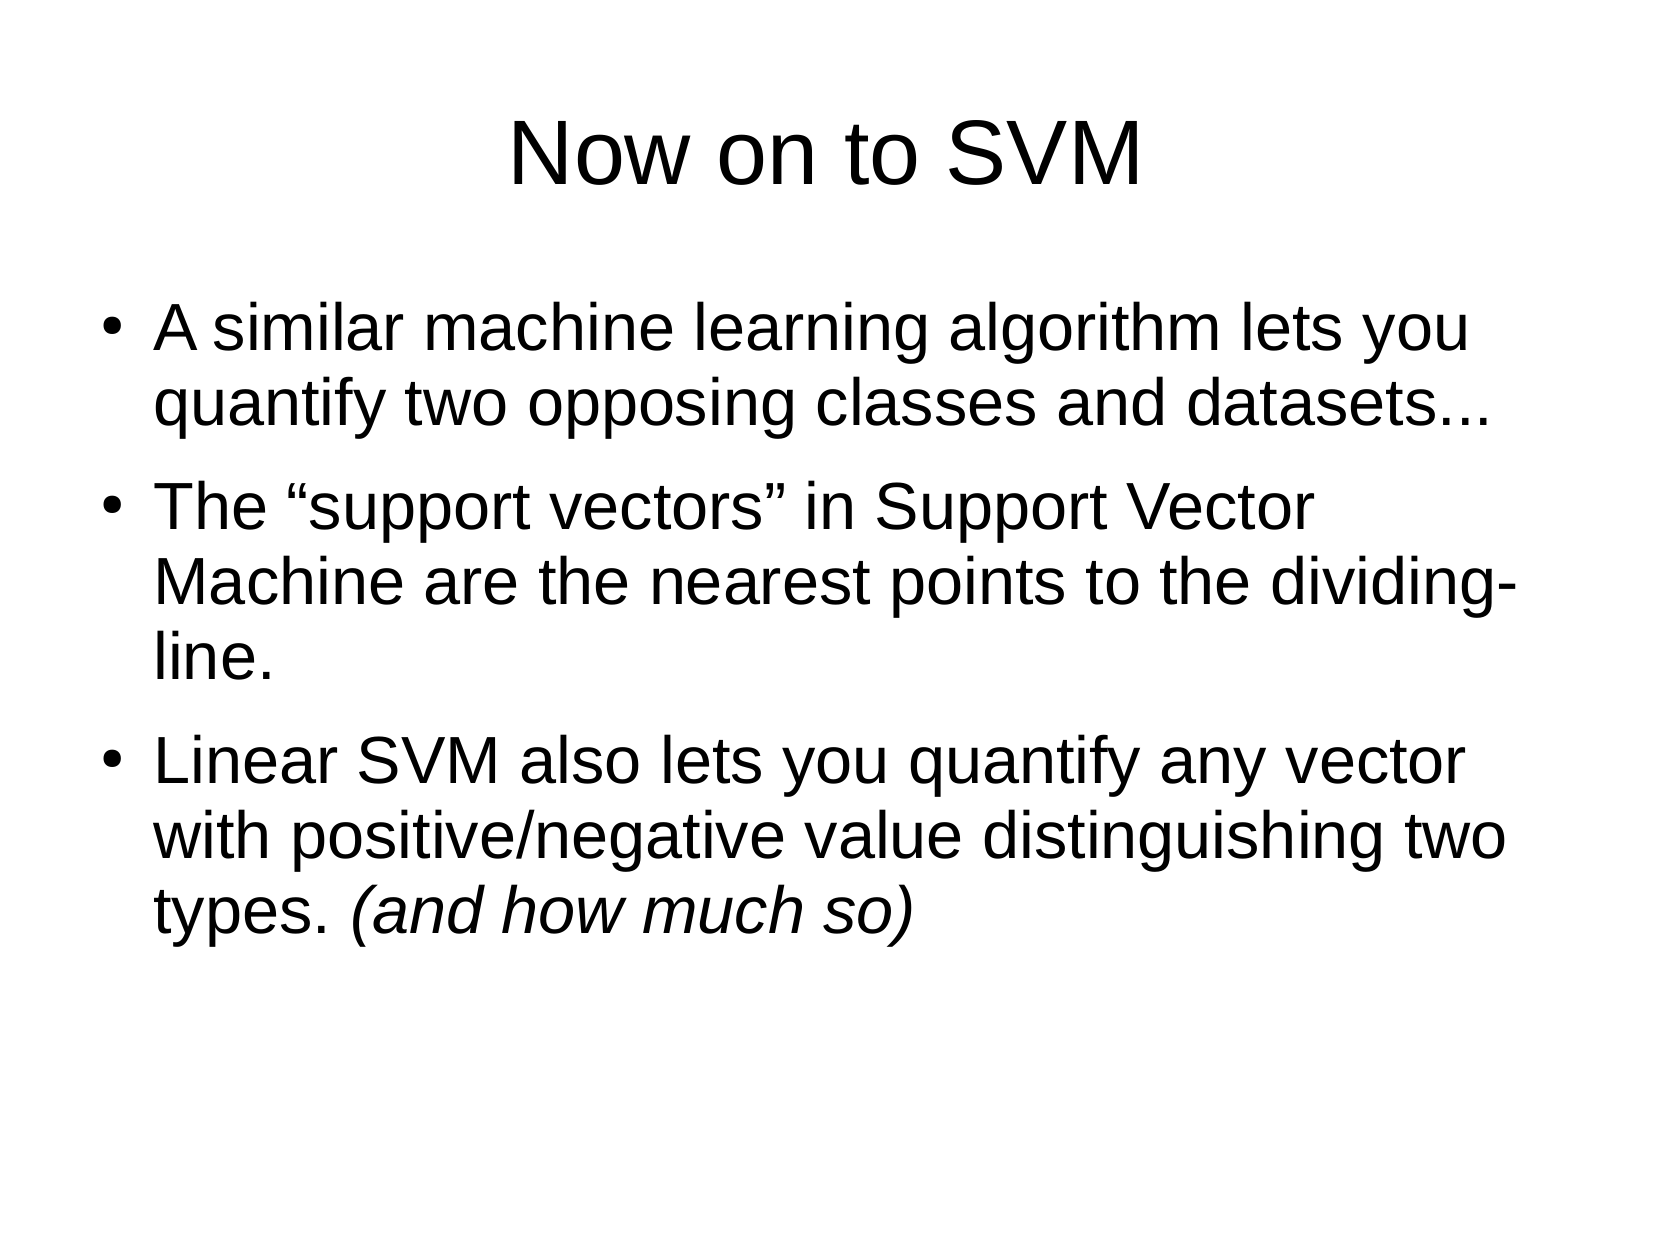

# Now on to SVM
A similar machine learning algorithm lets you quantify two opposing classes and datasets...
The “support vectors” in Support Vector Machine are the nearest points to the dividing-line.
Linear SVM also lets you quantify any vector with positive/negative value distinguishing two types. (and how much so)